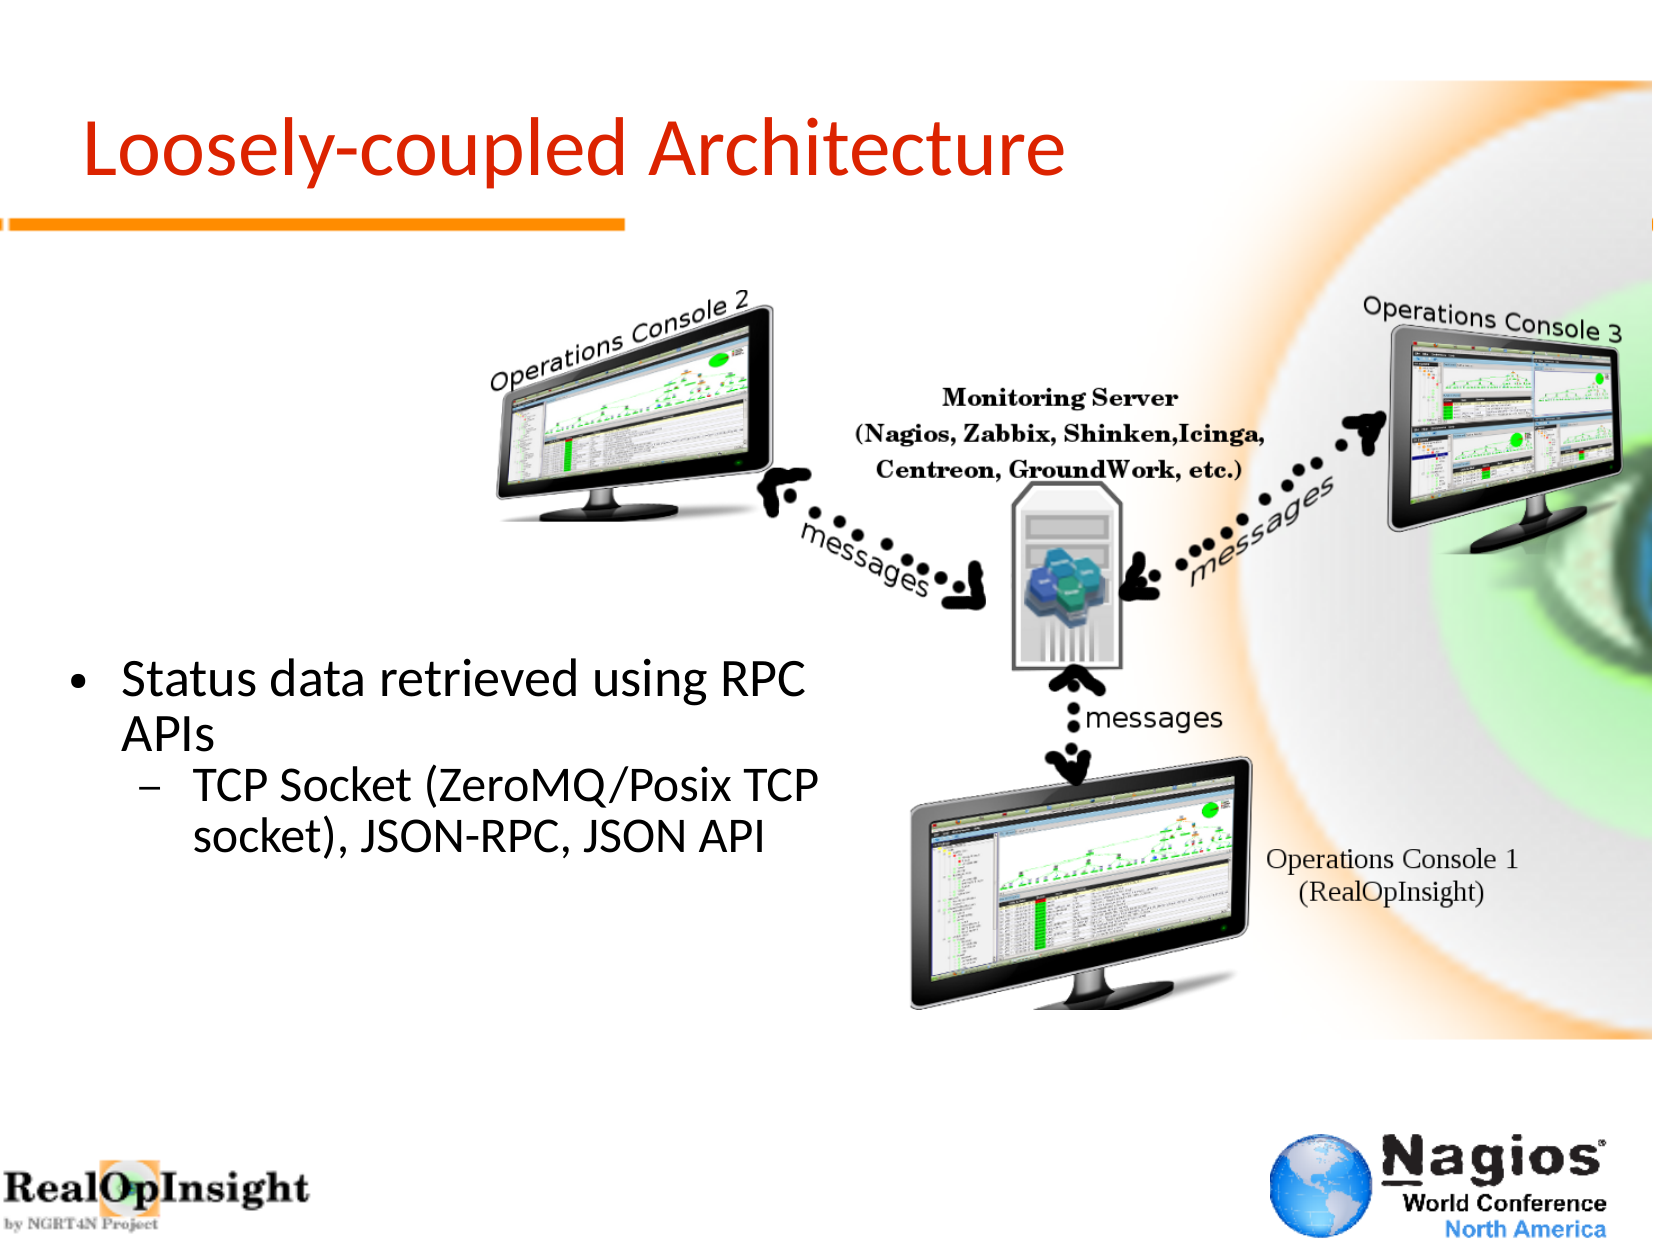

# Loosely-coupled Architecture
Status data retrieved using RPC APIs
TCP Socket (ZeroMQ/Posix TCP socket), JSON-RPC, JSON API